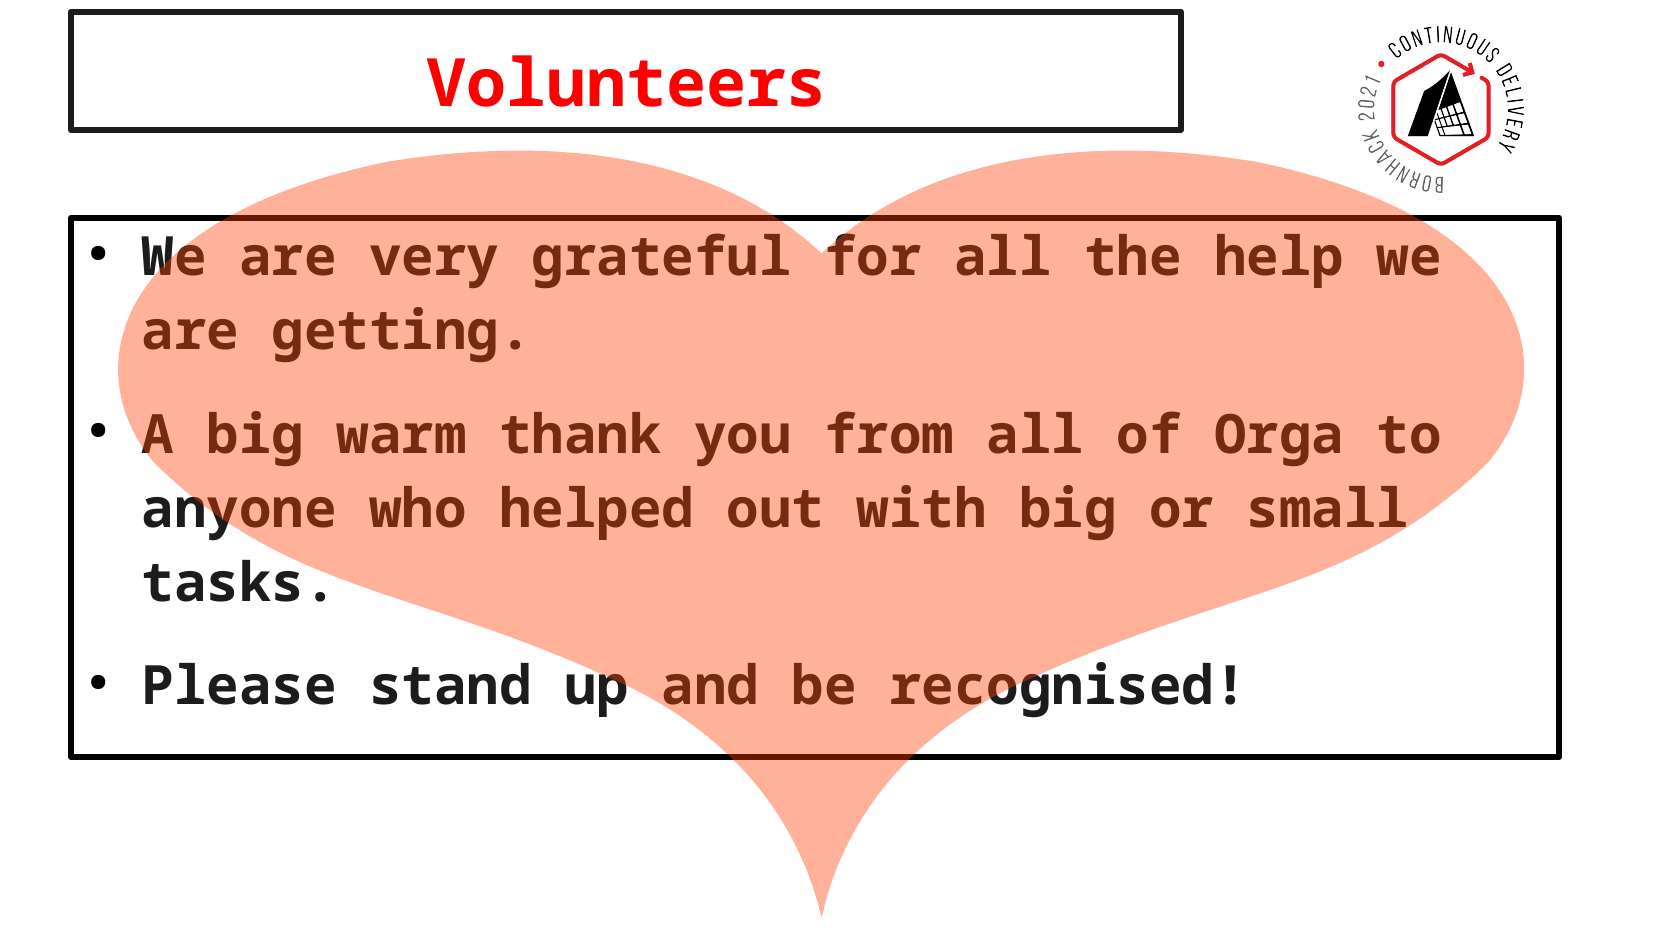

# Volunteers
We are very grateful for all the help we are getting.
A big warm thank you from all of Orga to anyone who helped out with big or small tasks.
Please stand up and be recognised!